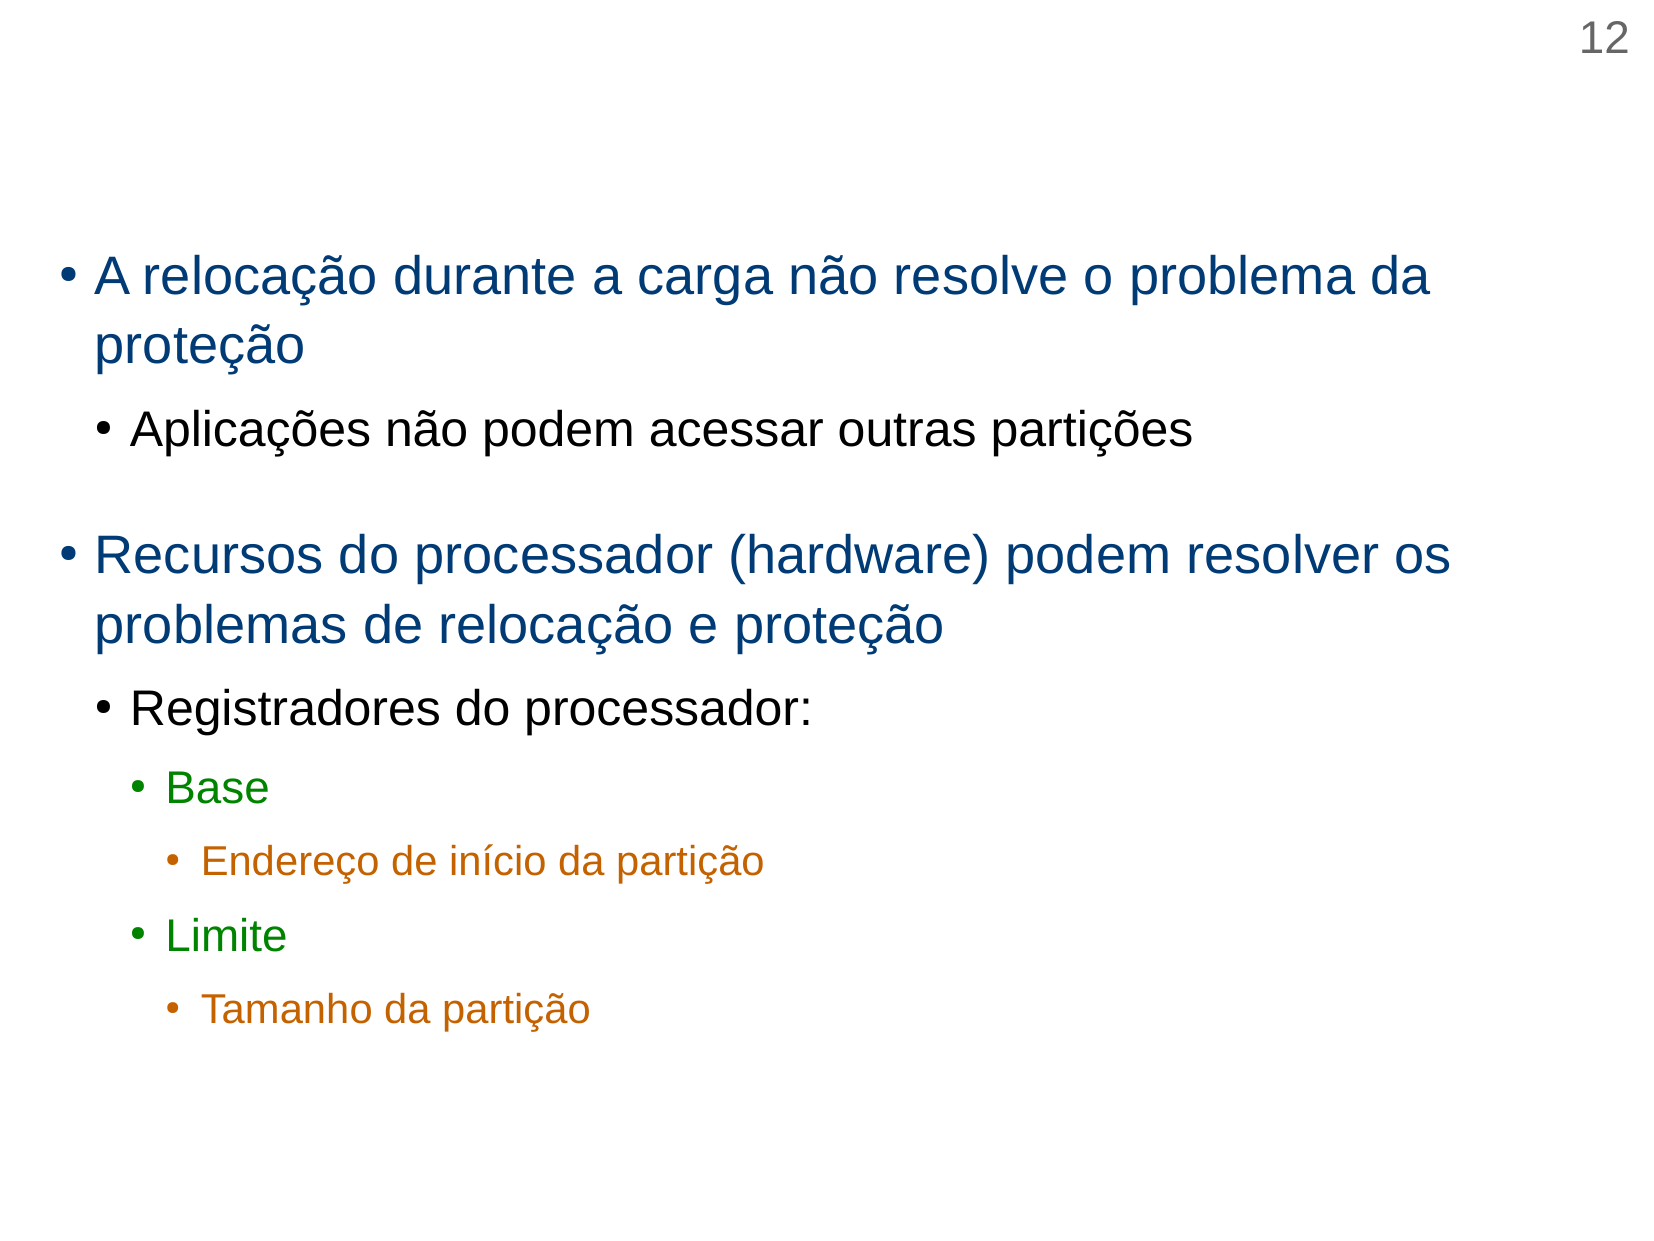

12
#
A relocação durante a carga não resolve o problema da proteção
Aplicações não podem acessar outras partições
Recursos do processador (hardware) podem resolver os problemas de relocação e proteção
Registradores do processador:
Base
Endereço de início da partição
Limite
Tamanho da partição